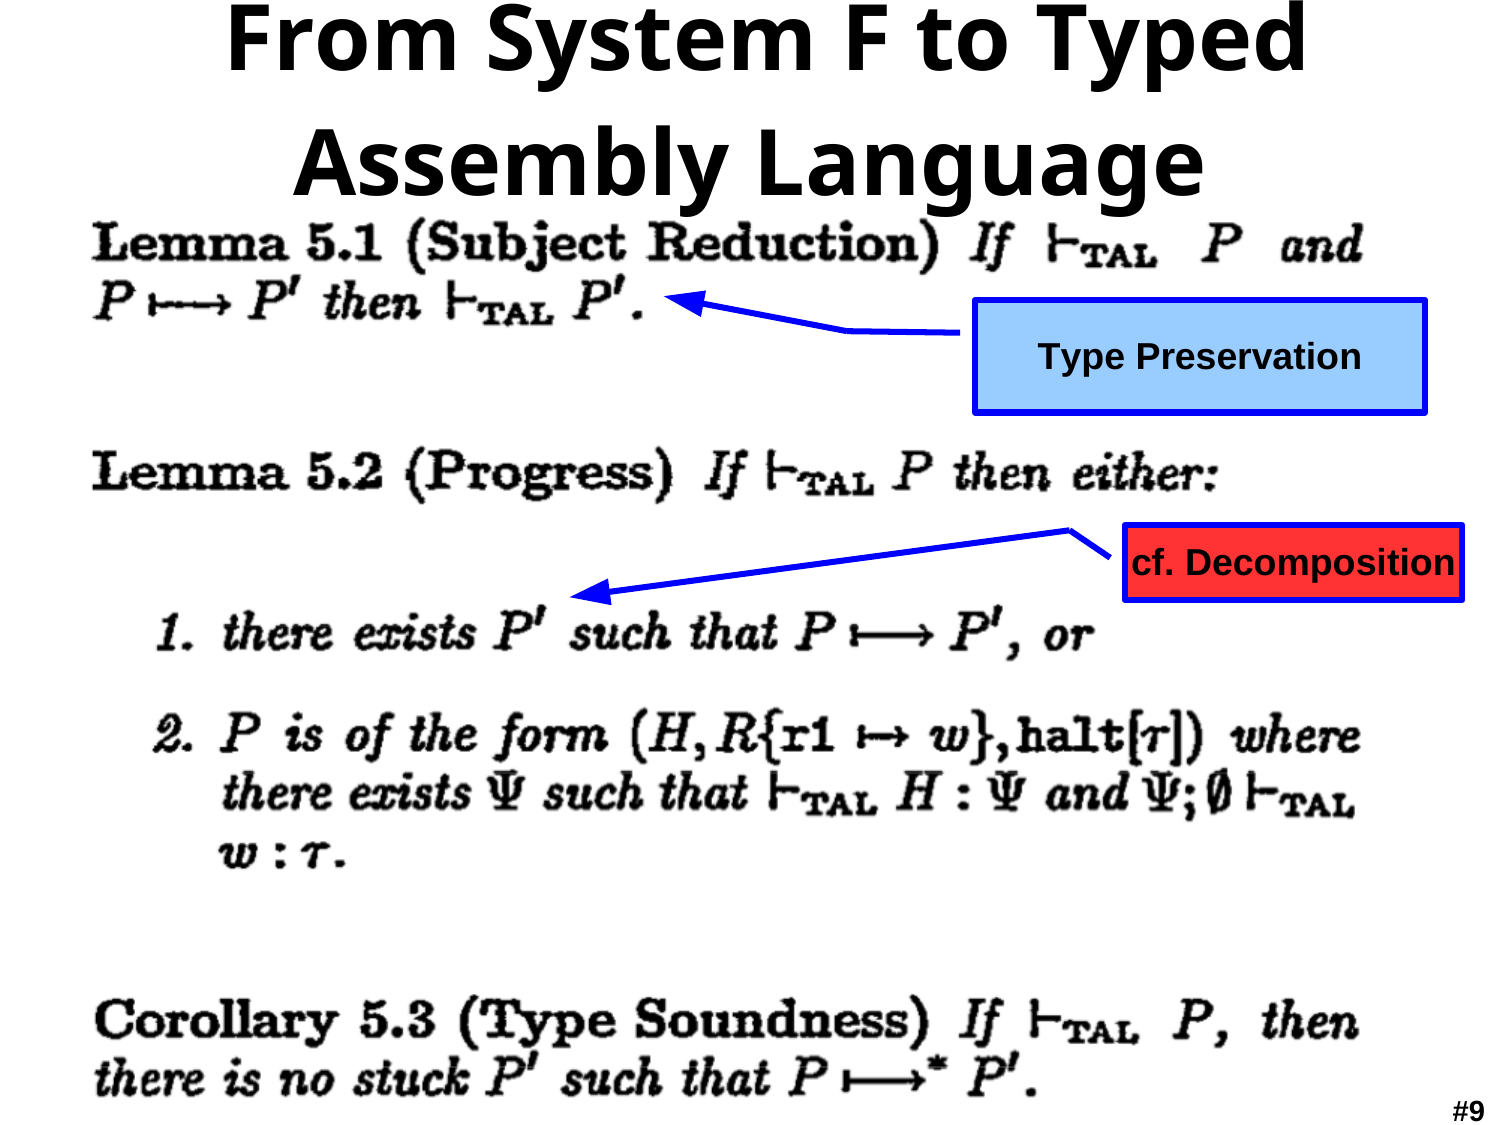

# From System F to Typed Assembly Language
Type Preservation
cf. Decomposition
9